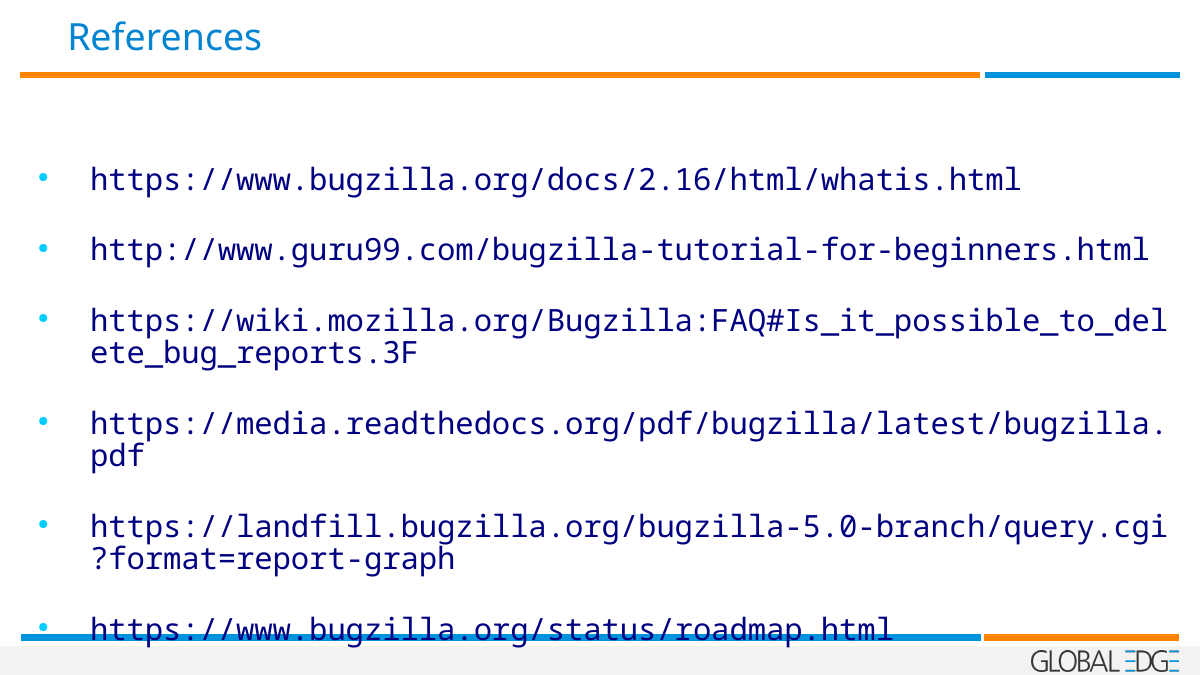

# References
https://www.bugzilla.org/docs/2.16/html/whatis.html
http://www.guru99.com/bugzilla-tutorial-for-beginners.html
https://wiki.mozilla.org/Bugzilla:FAQ#Is_it_possible_to_delete_bug_reports.3F
https://media.readthedocs.org/pdf/bugzilla/latest/bugzilla.pdf
https://landfill.bugzilla.org/bugzilla-5.0-branch/query.cgi?format=report-graph
https://www.bugzilla.org/status/roadmap.html
http://royal.pingdom.com/2009/03/19/10-historical-software-bugs-with-extreme-consequences/